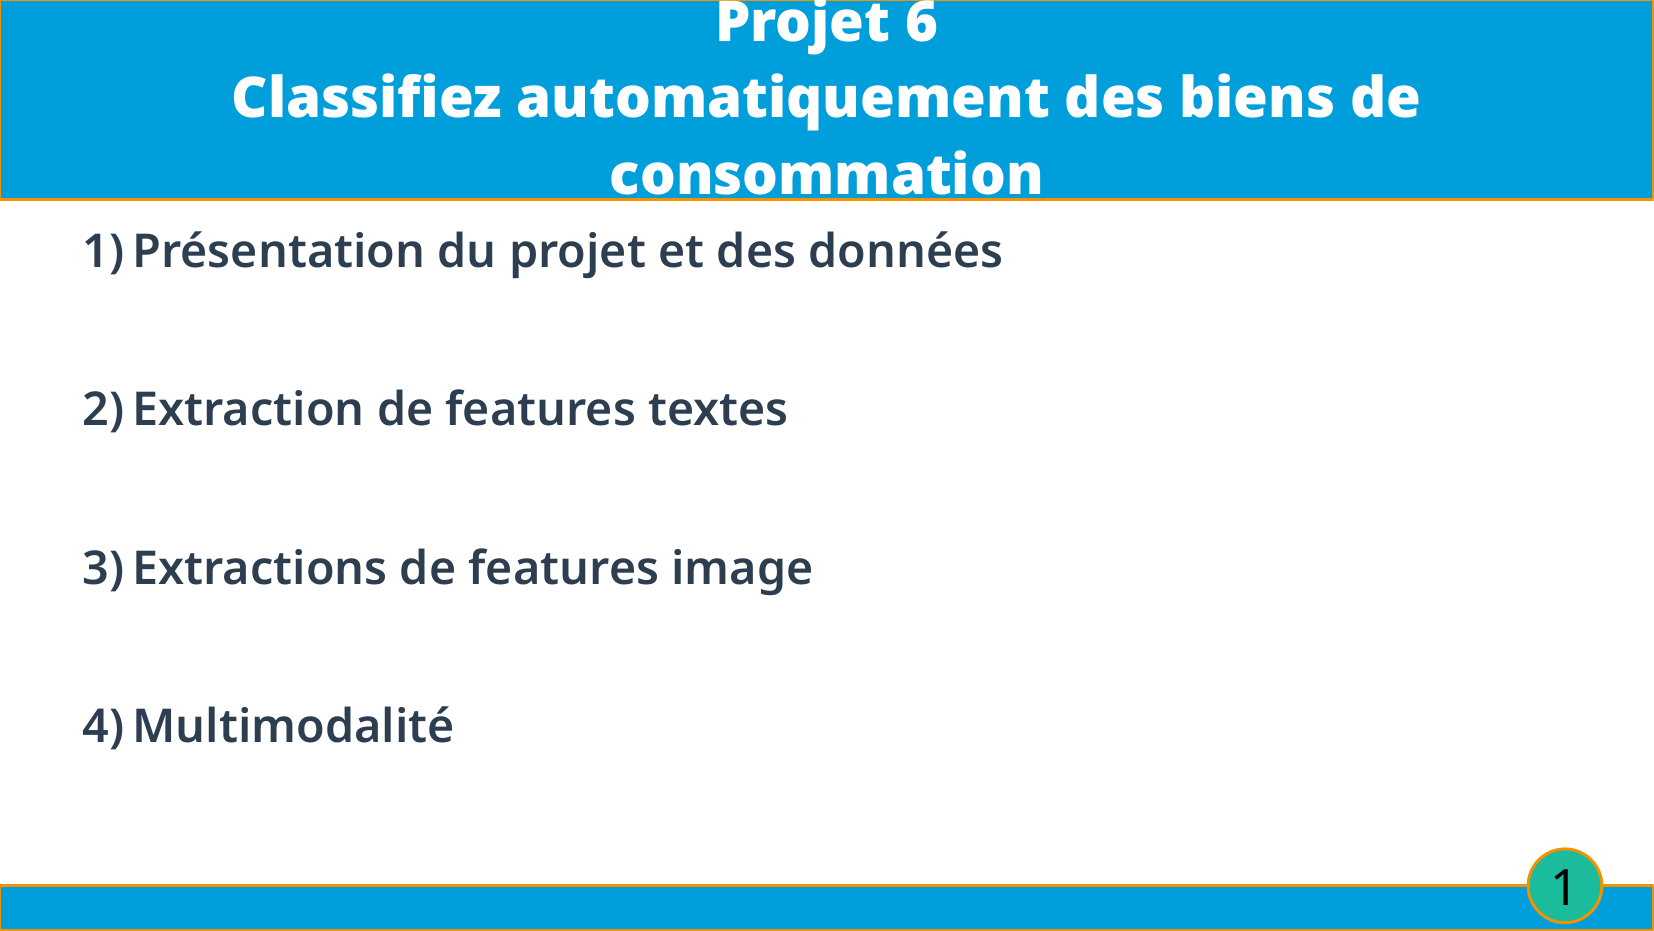

# Projet 6 Classifiez automatiquement des biens de consommation
Présentation du projet et des données
Extraction de features textes
Extractions de features image
Multimodalité